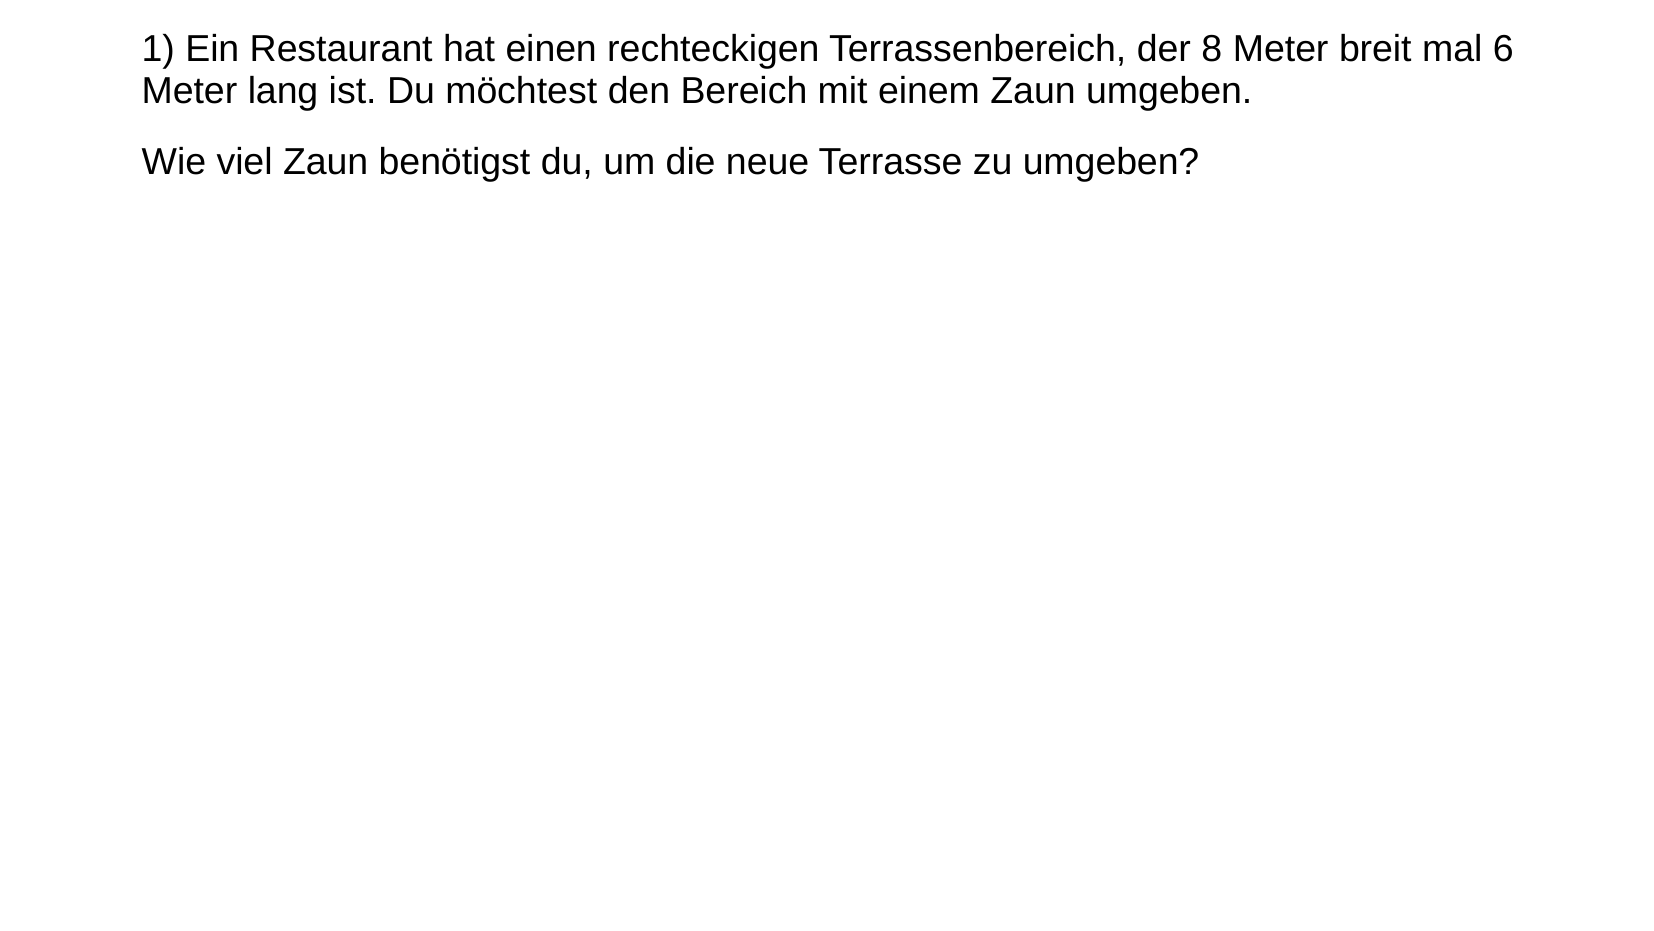

# 1) Ein Restaurant hat einen rechteckigen Terrassenbereich, der ‍8 Meter breit mal 6 Meter lang ist. Du möchtest den Bereich mit einem Zaun umgeben.
Wie viel Zaun benötigst du, um die neue Terrasse zu umgeben?